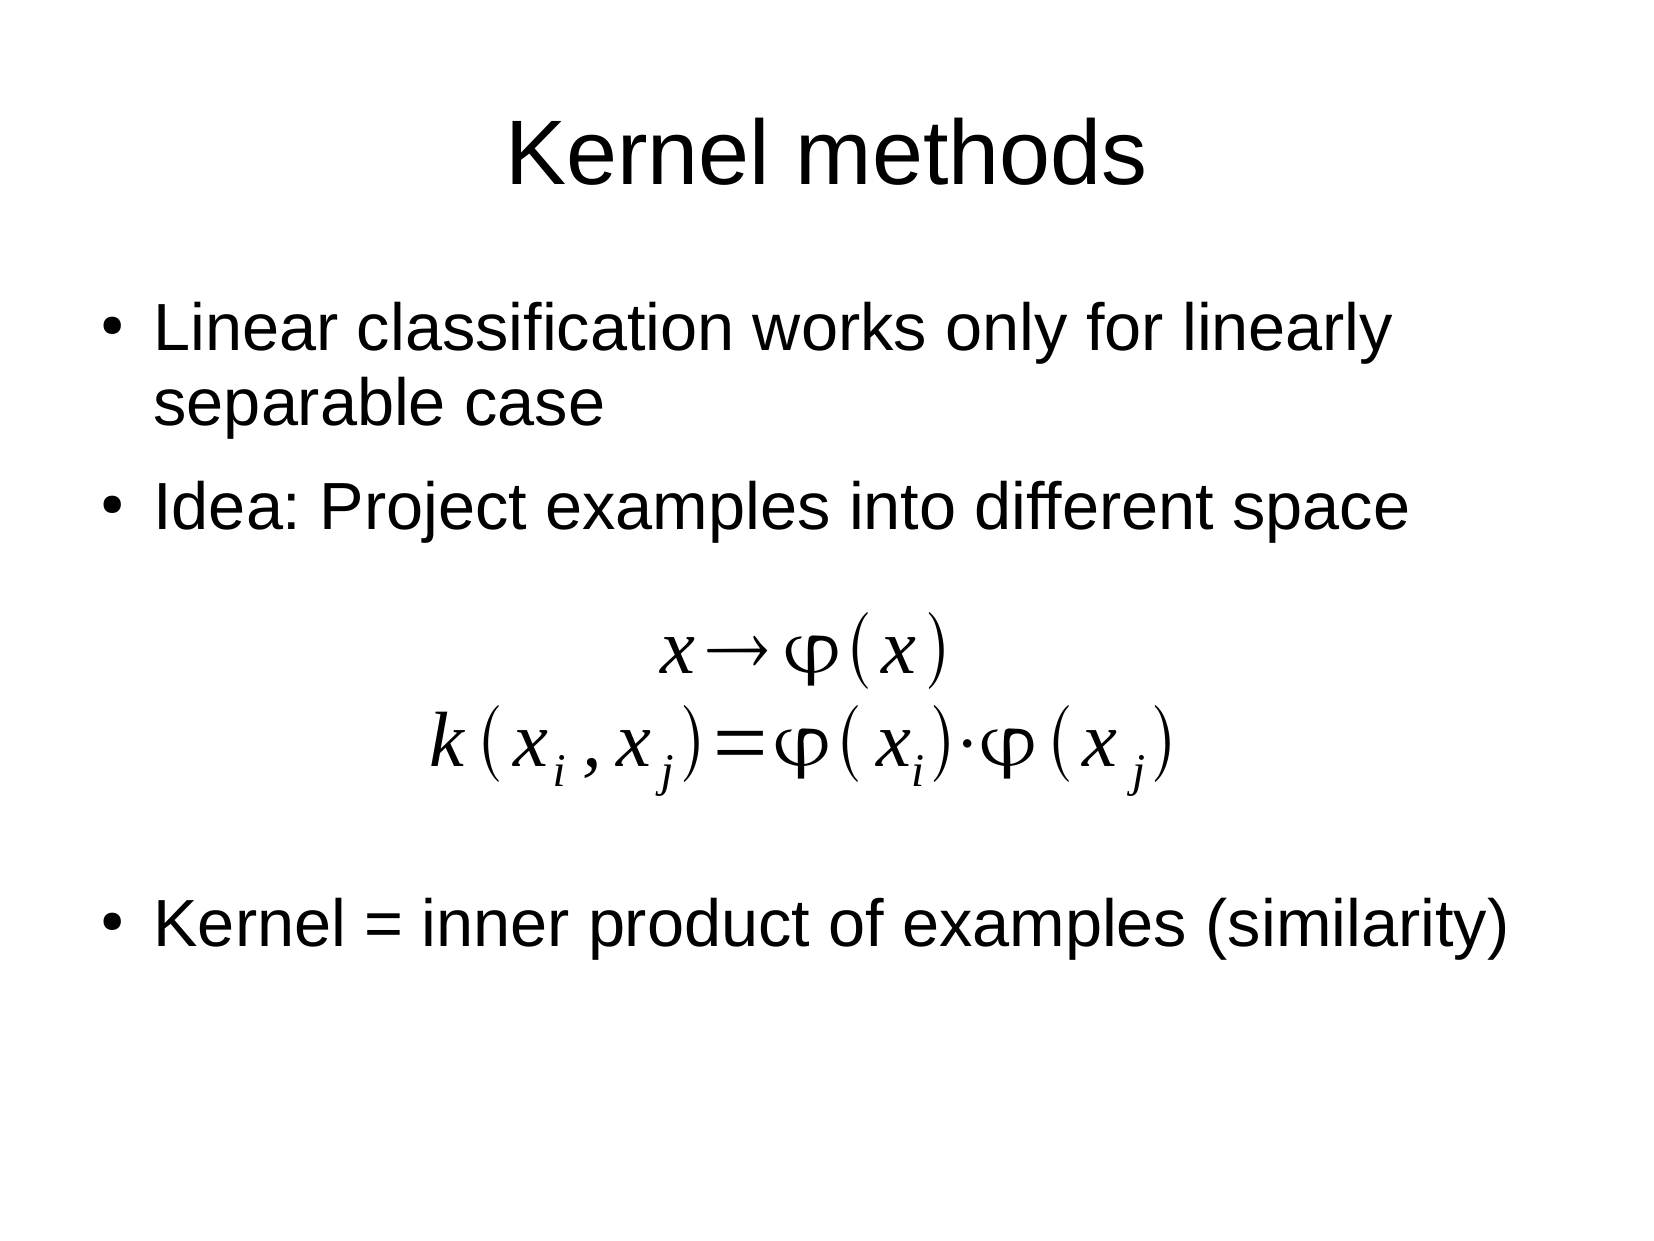

# Kernel methods
Linear classification works only for linearly separable case
Idea: Project examples into different space
Kernel = inner product of examples (similarity)